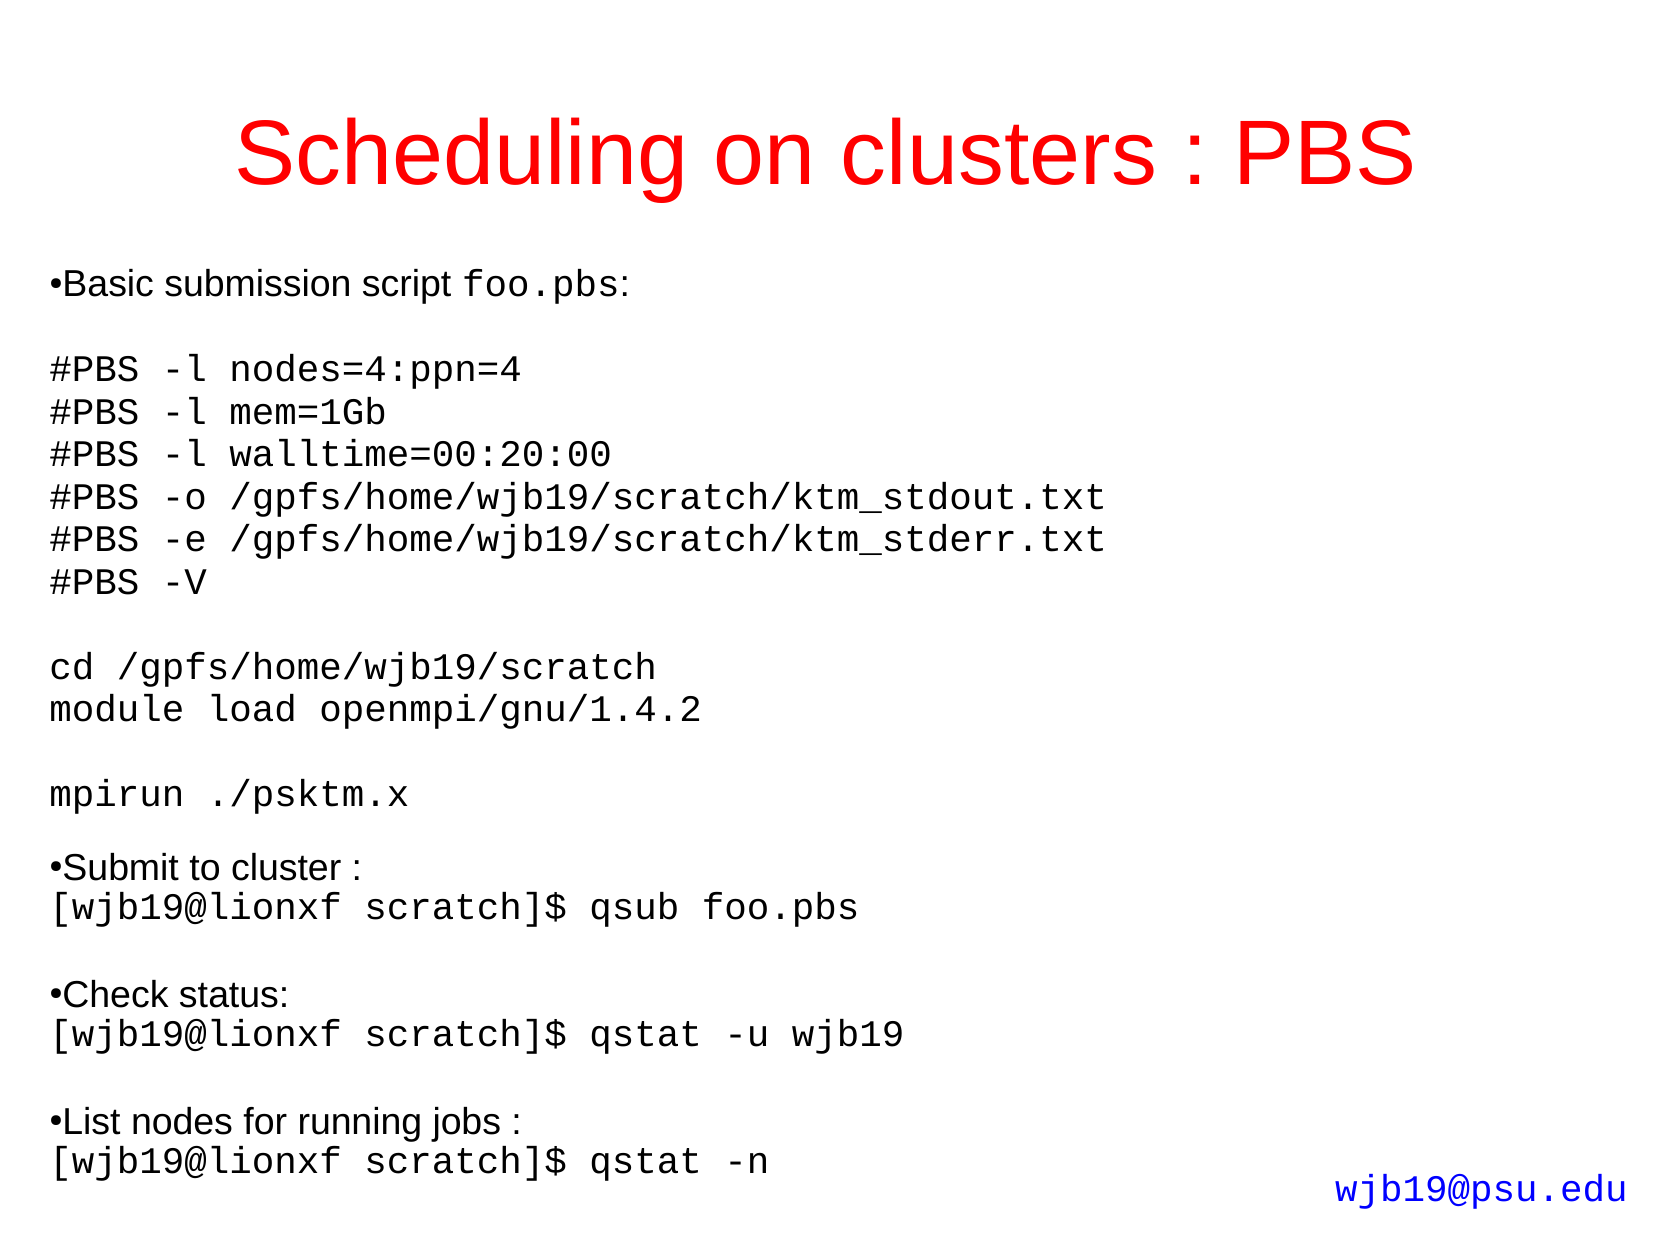

# Scheduling on clusters : PBS
Basic submission script foo.pbs:
#PBS -l nodes=4:ppn=4
#PBS -l mem=1Gb
#PBS -l walltime=00:20:00
#PBS -o /gpfs/home/wjb19/scratch/ktm_stdout.txt
#PBS -e /gpfs/home/wjb19/scratch/ktm_stderr.txt
#PBS -V
cd /gpfs/home/wjb19/scratch
module load openmpi/gnu/1.4.2
mpirun ./psktm.x
Submit to cluster :
[wjb19@lionxf scratch]$ qsub foo.pbs
Check status:
[wjb19@lionxf scratch]$ qstat -u wjb19
List nodes for running jobs :
[wjb19@lionxf scratch]$ qstat -n
wjb19@psu.edu